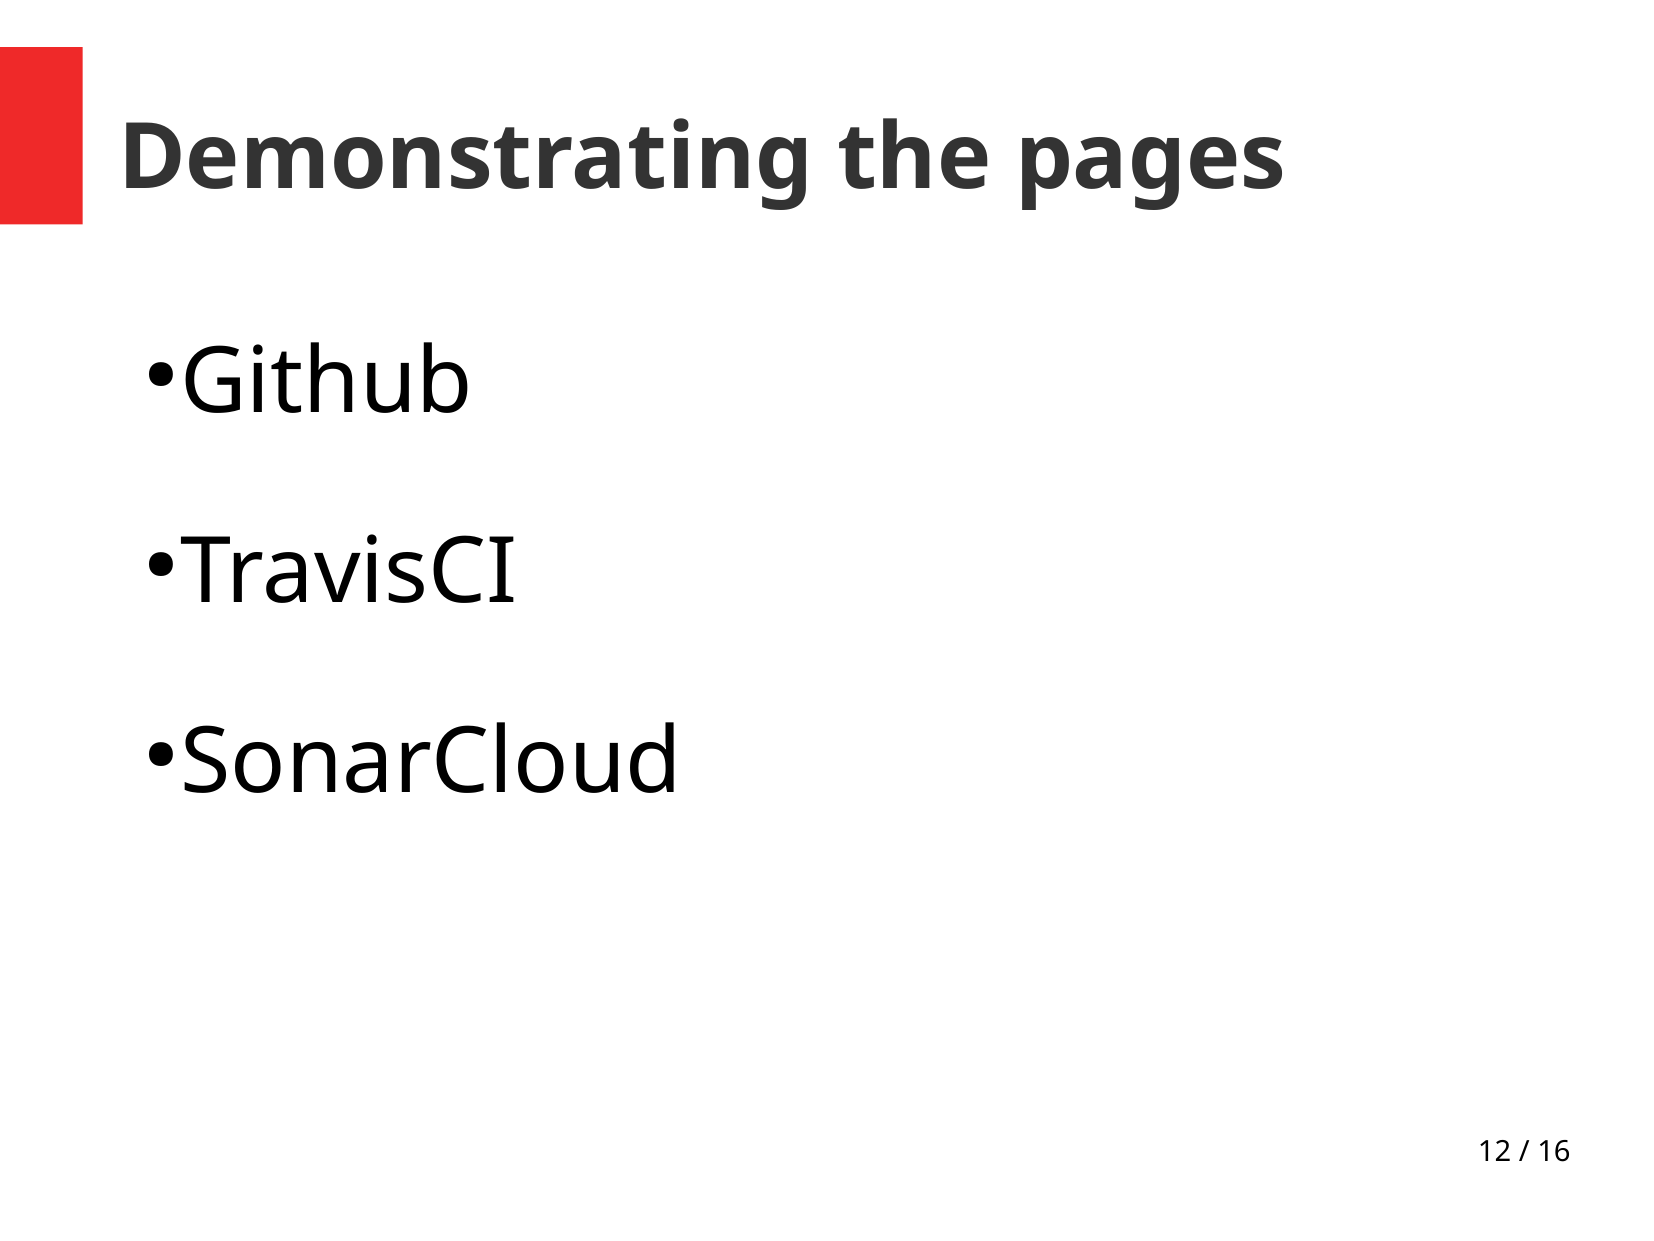

# Demonstrating the pages
Github
TravisCI
SonarCloud
12